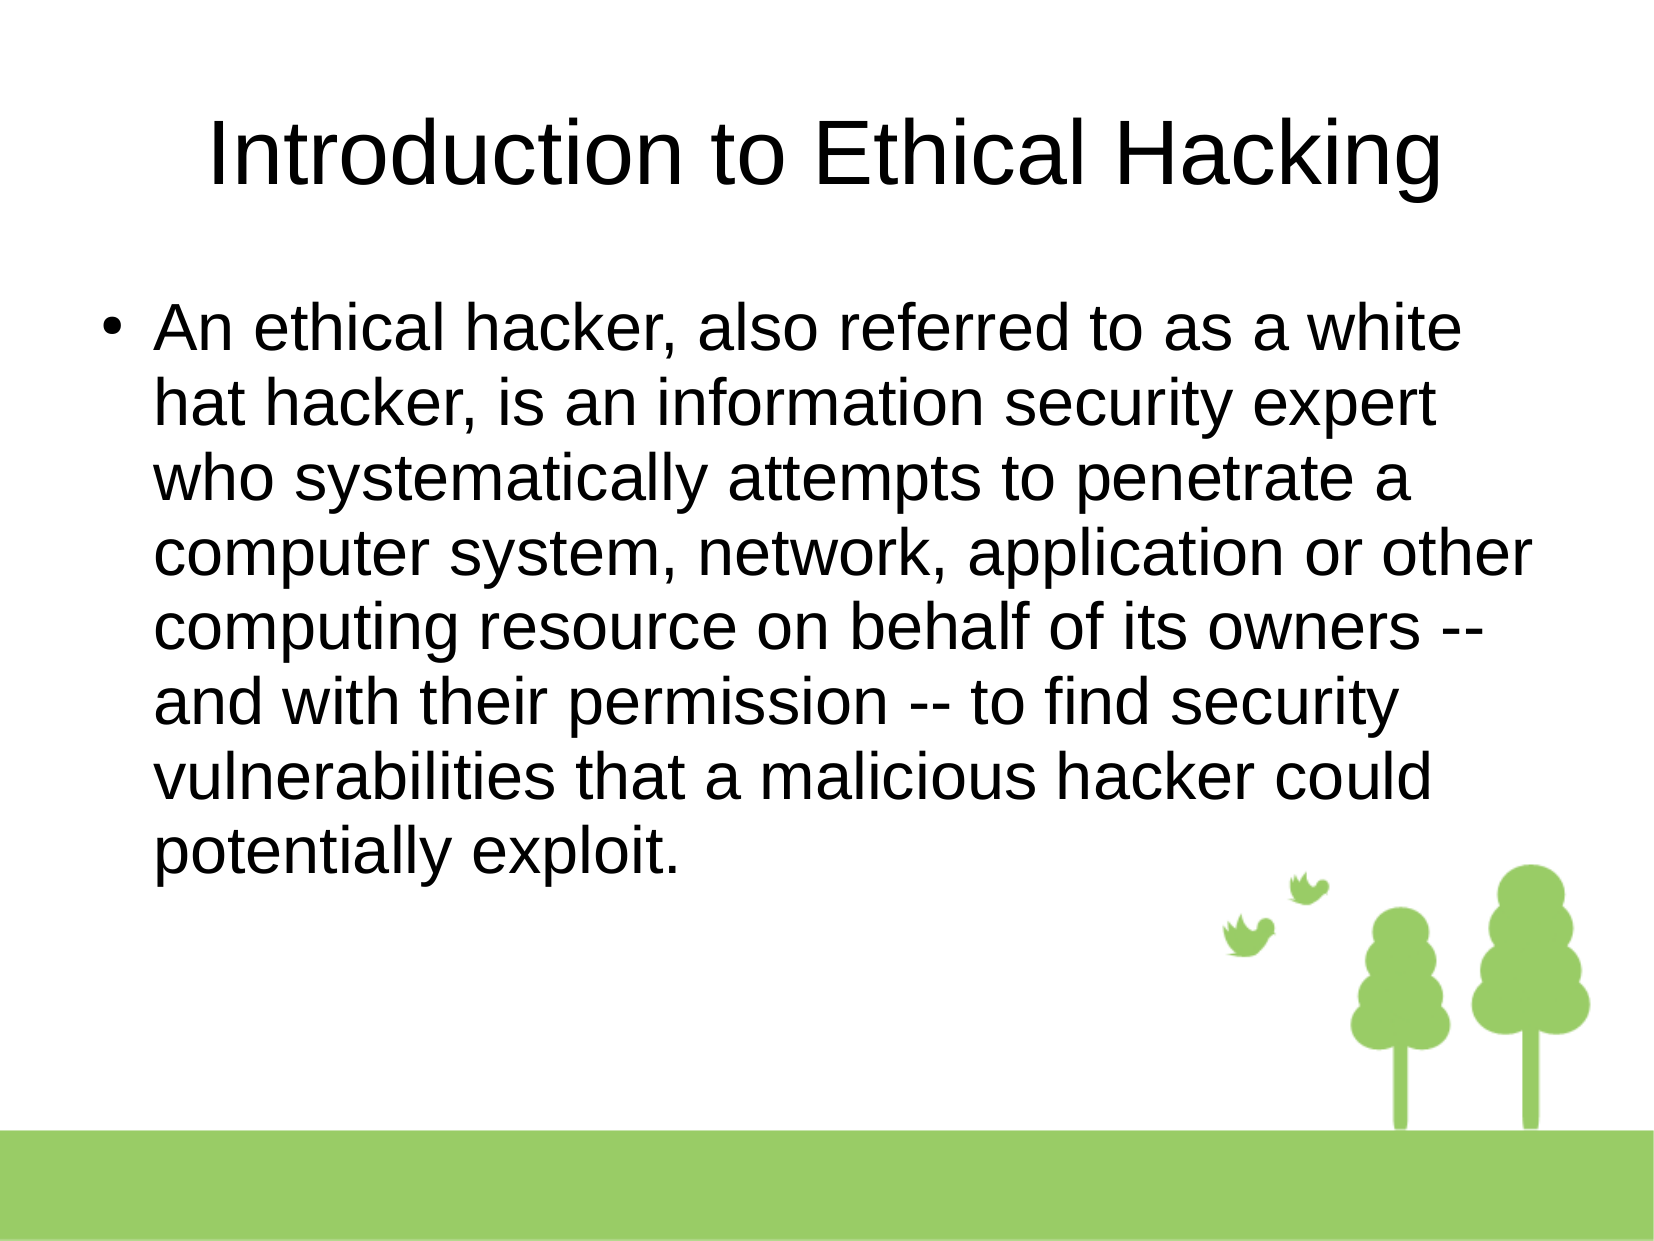

# Introduction to Ethical Hacking
An ethical hacker, also referred to as a white hat hacker, is an information security expert who systematically attempts to penetrate a computer system, network, application or other computing resource on behalf of its owners -- and with their permission -- to find security vulnerabilities that a malicious hacker could potentially exploit.